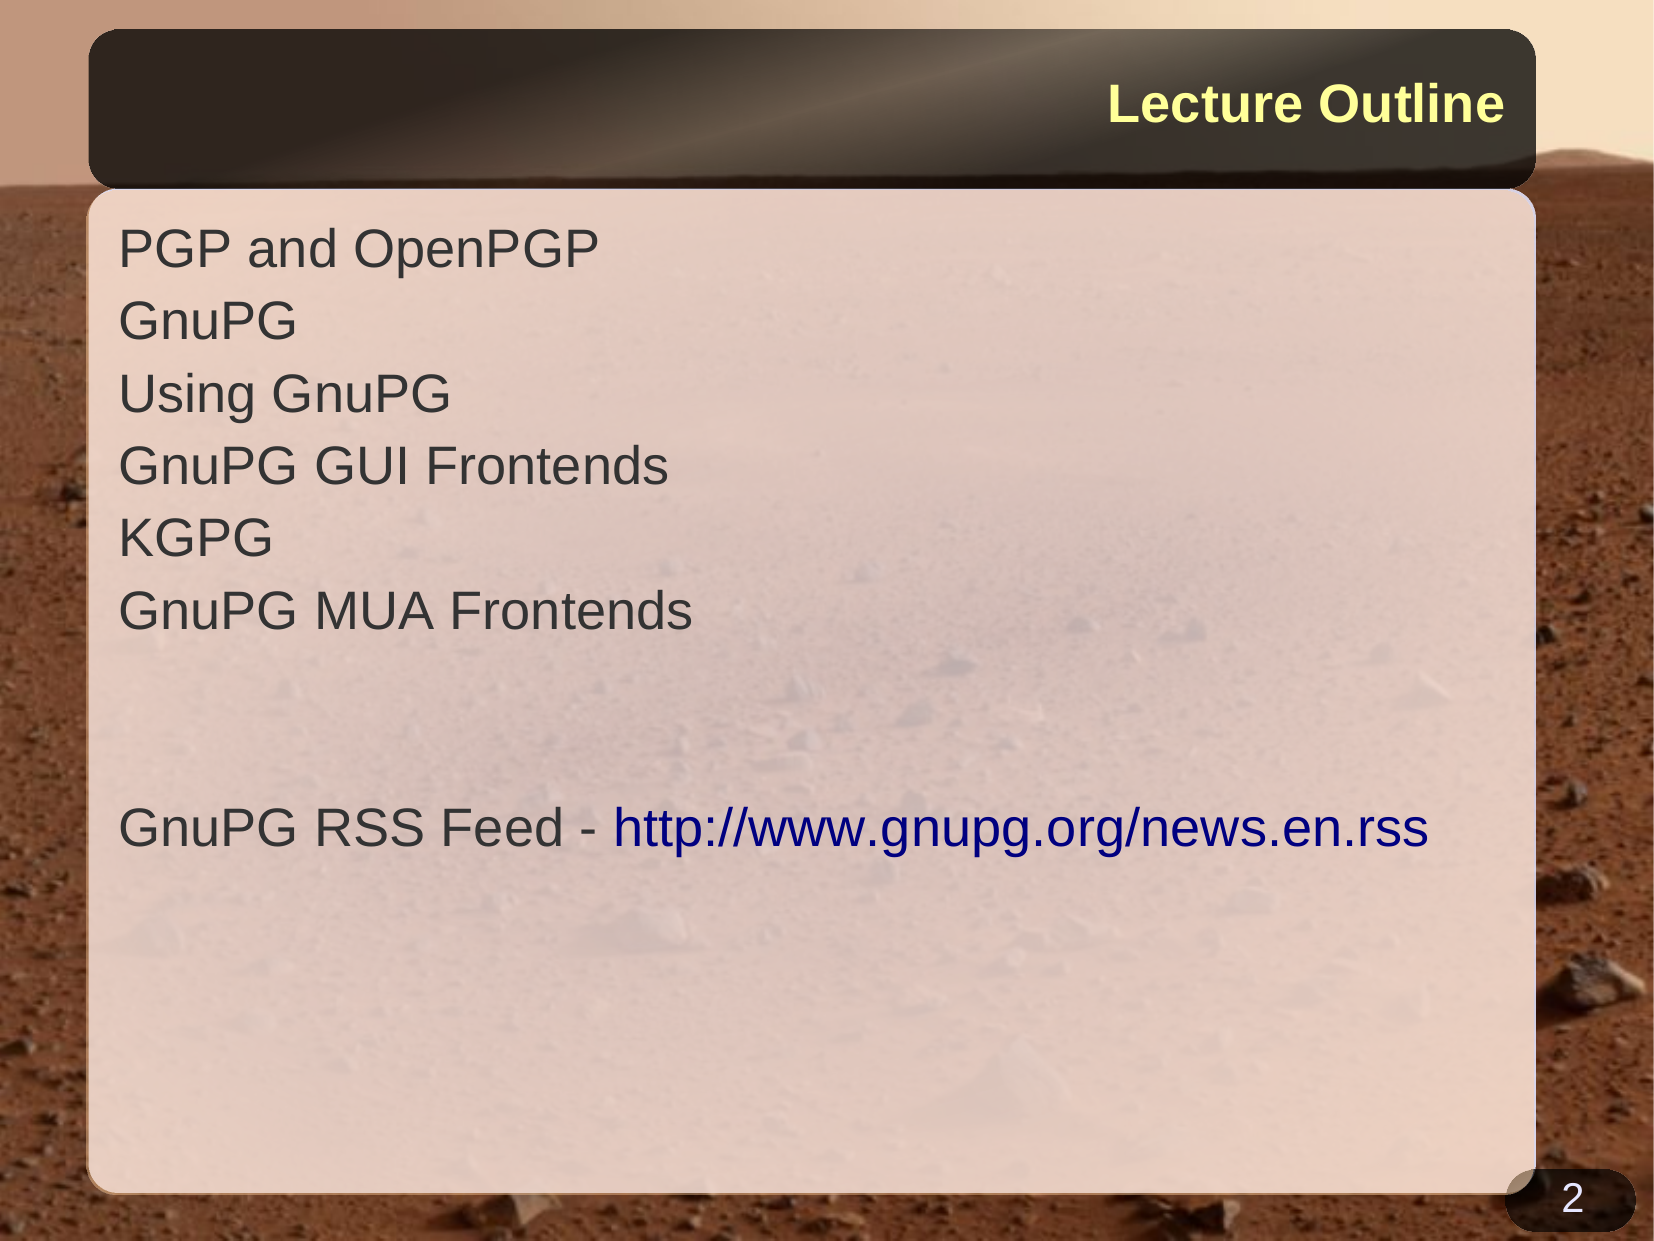

# Lecture Outline
PGP and OpenPGP
GnuPG
Using GnuPG
GnuPG GUI Frontends
KGPG
GnuPG MUA Frontends
GnuPG RSS Feed - http://www.gnupg.org/news.en.rss